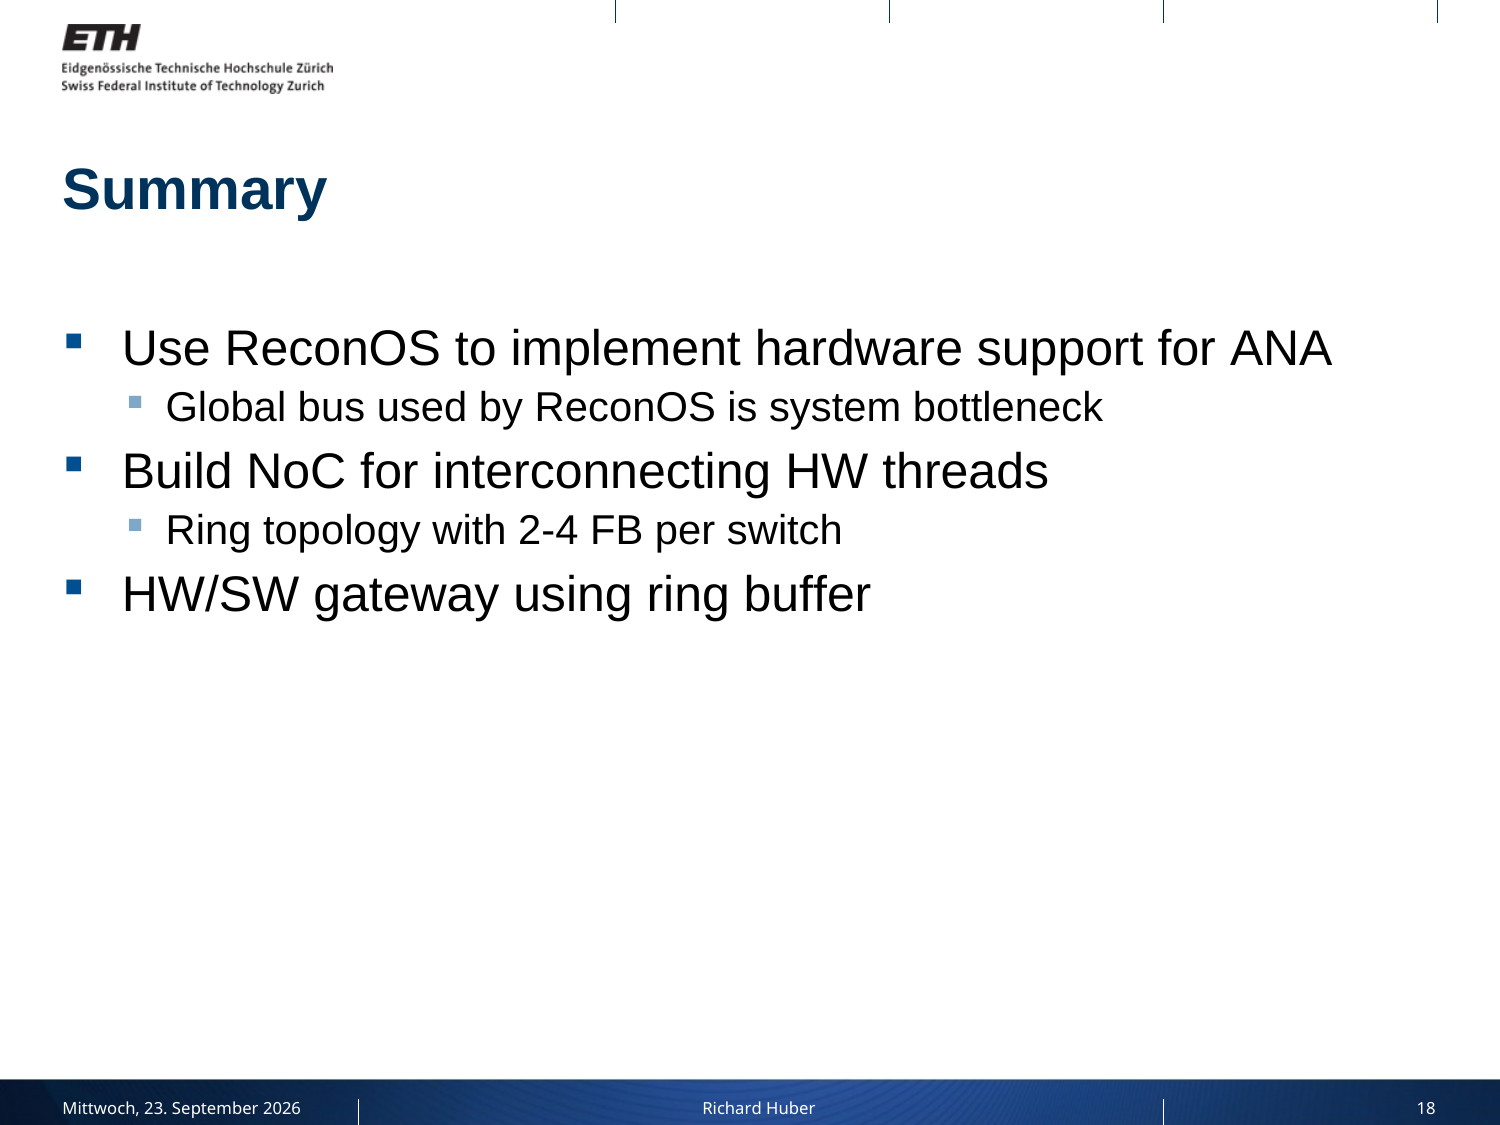

# Summary
Use ReconOS to implement hardware support for ANA
Global bus used by ReconOS is system bottleneck
Build NoC for interconnecting HW threads
Ring topology with 2-4 FB per switch
HW/SW gateway using ring buffer
18